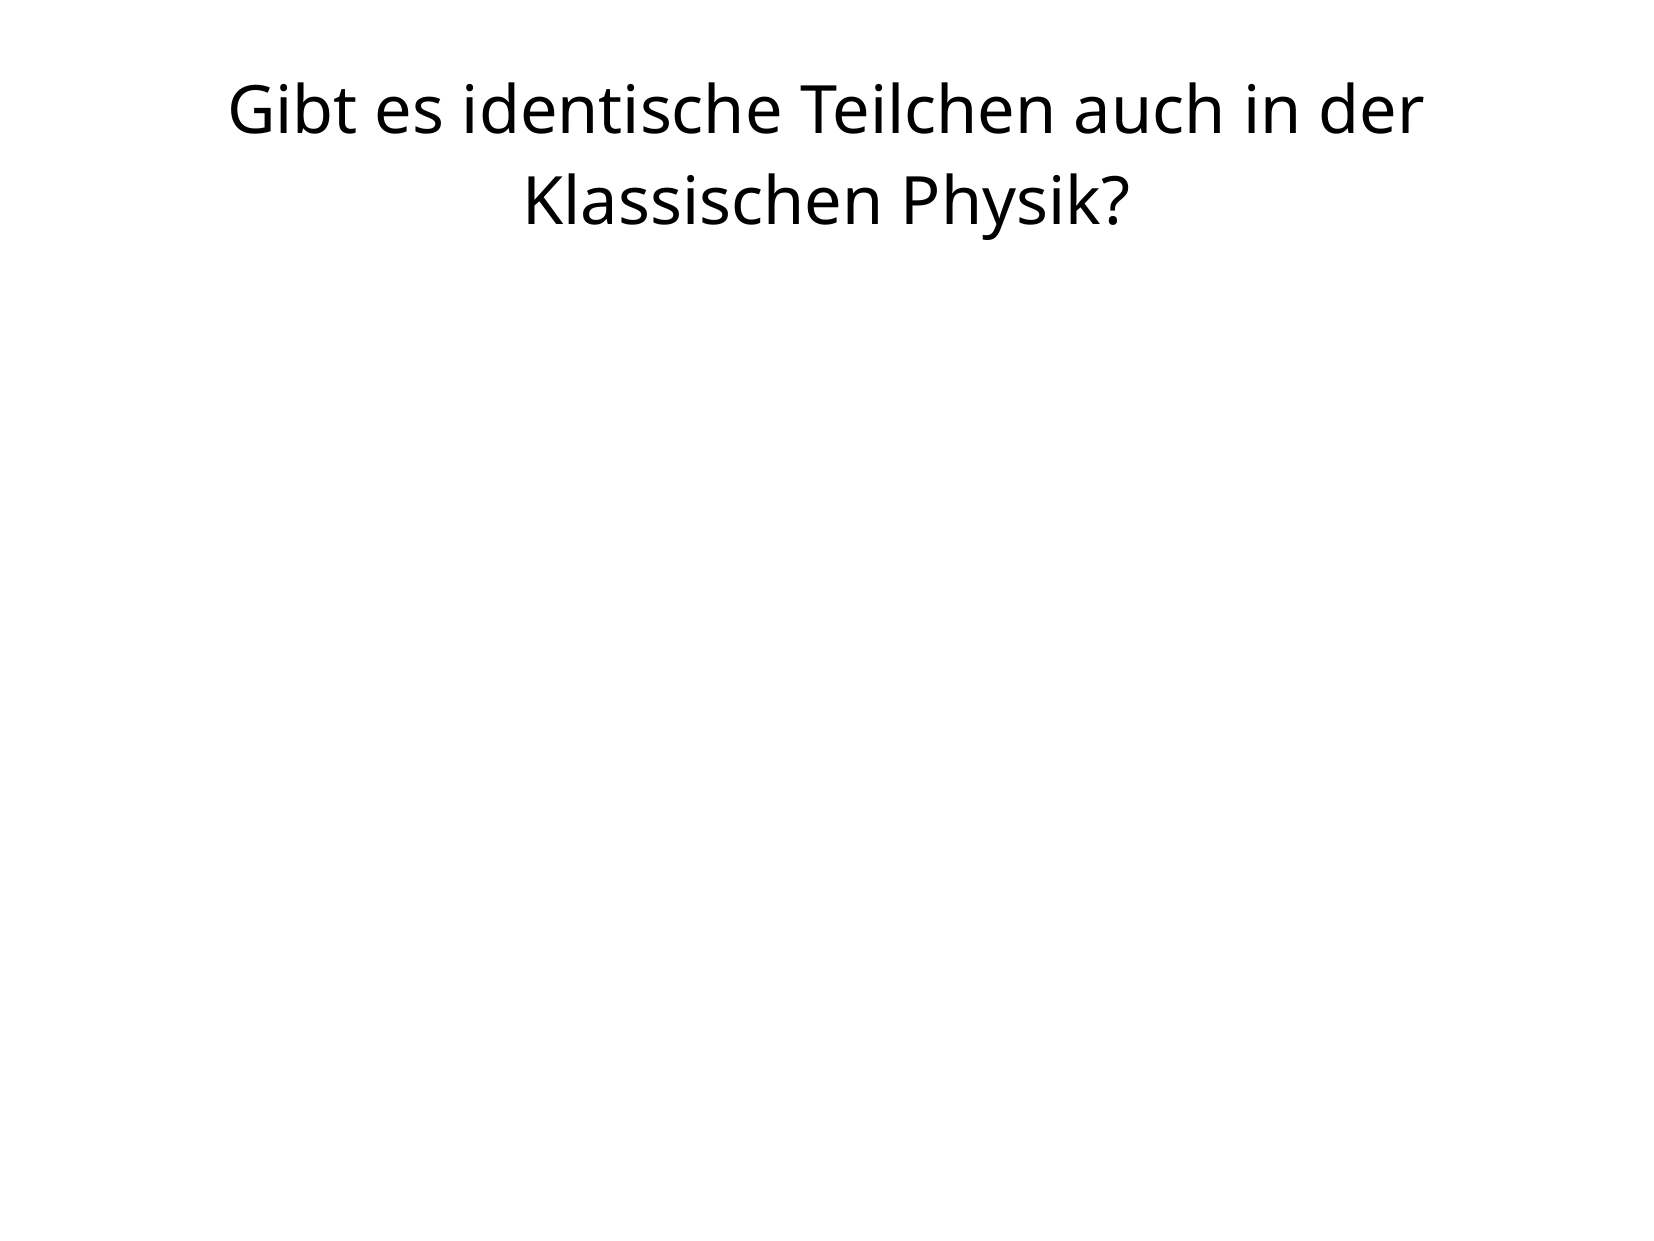

# Gibt es identische Teilchen auch in der Klassischen Physik?